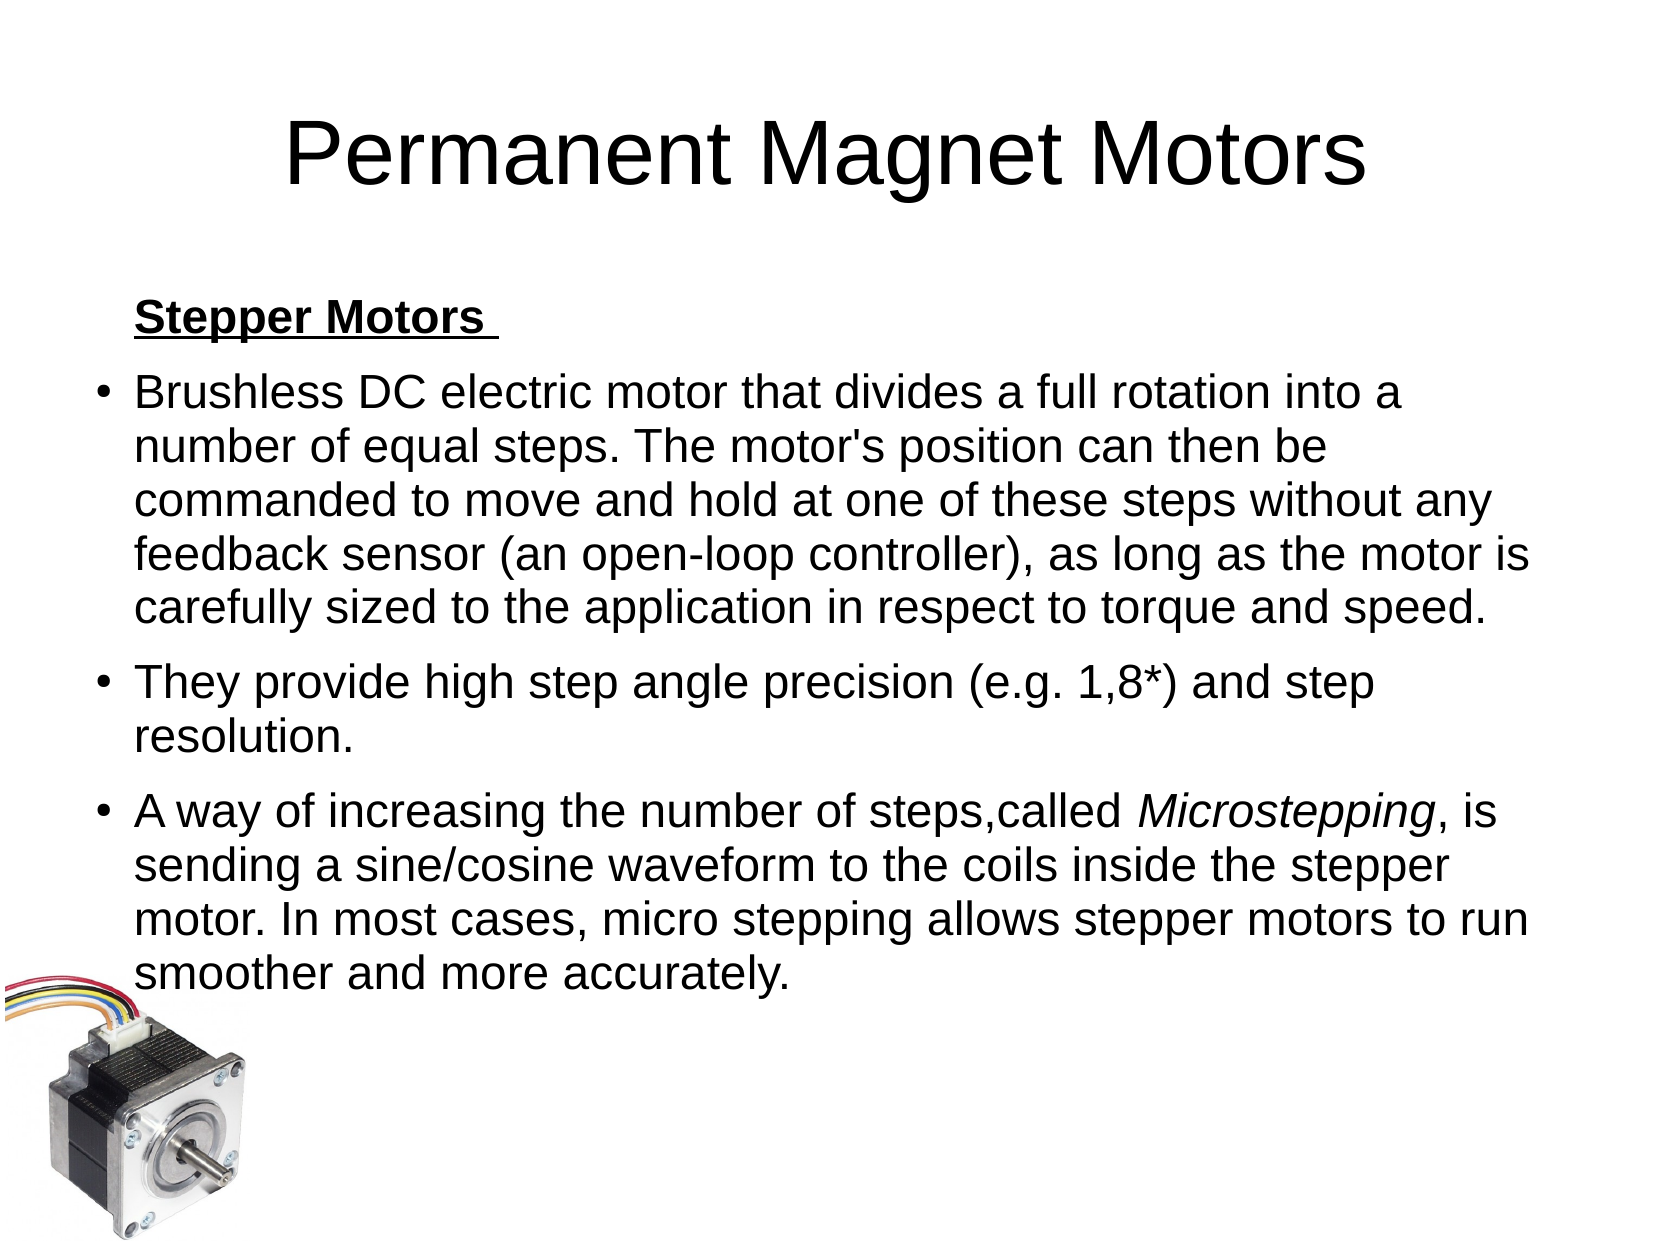

# Permanent Magnet Motors
Stepper Motors
Brushless DC electric motor that divides a full rotation into a number of equal steps. The motor's position can then be commanded to move and hold at one of these steps without any feedback sensor (an open-loop controller), as long as the motor is carefully sized to the application in respect to torque and speed.
They provide high step angle precision (e.g. 1,8*) and step resolution.
A way of increasing the number of steps,called Microstepping, is sending a sine/cosine waveform to the coils inside the stepper motor. In most cases, micro stepping allows stepper motors to run smoother and more accurately.